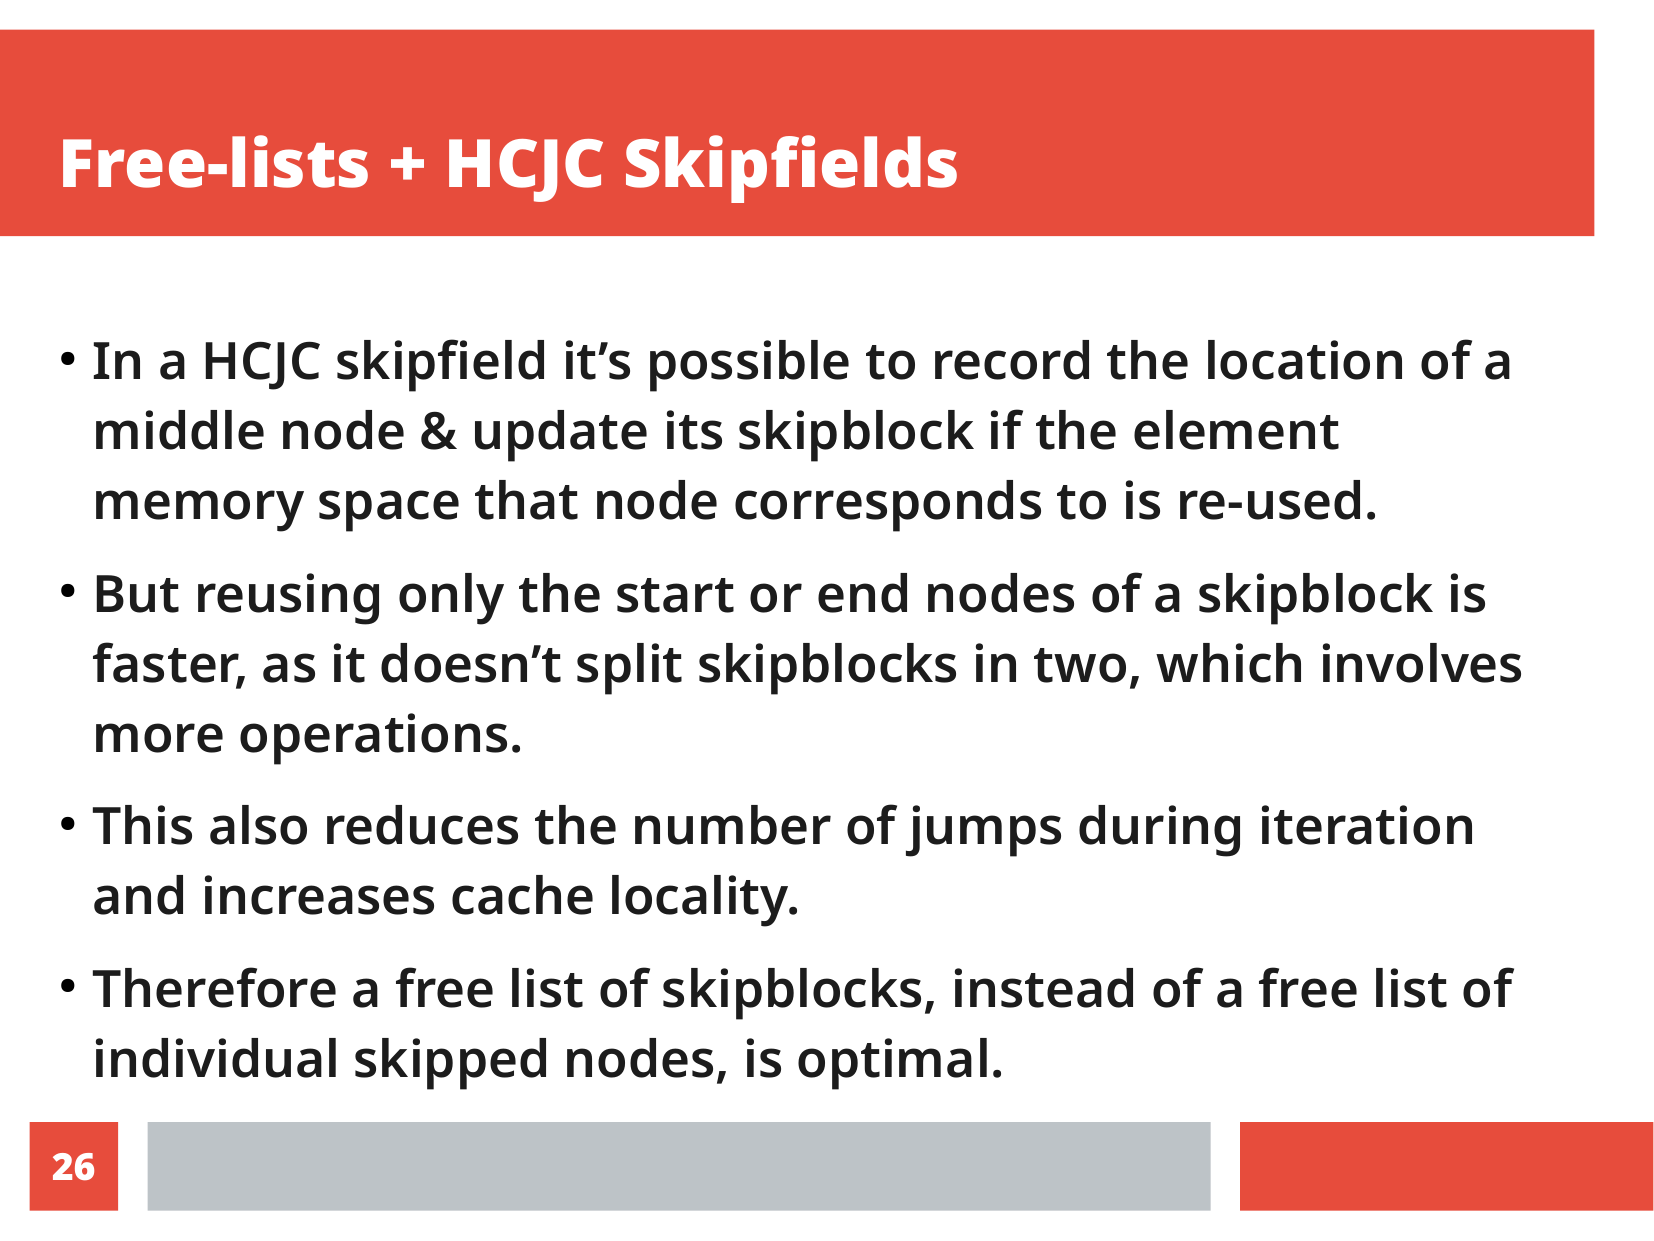

# Free-lists + HCJC Skipfields
In a HCJC skipfield it’s possible to record the location of a middle node & update its skipblock if the element memory space that node corresponds to is re-used.
But reusing only the start or end nodes of a skipblock is faster, as it doesn’t split skipblocks in two, which involves more operations.
This also reduces the number of jumps during iteration and increases cache locality.
Therefore a free list of skipblocks, instead of a free list of individual skipped nodes, is optimal.
26